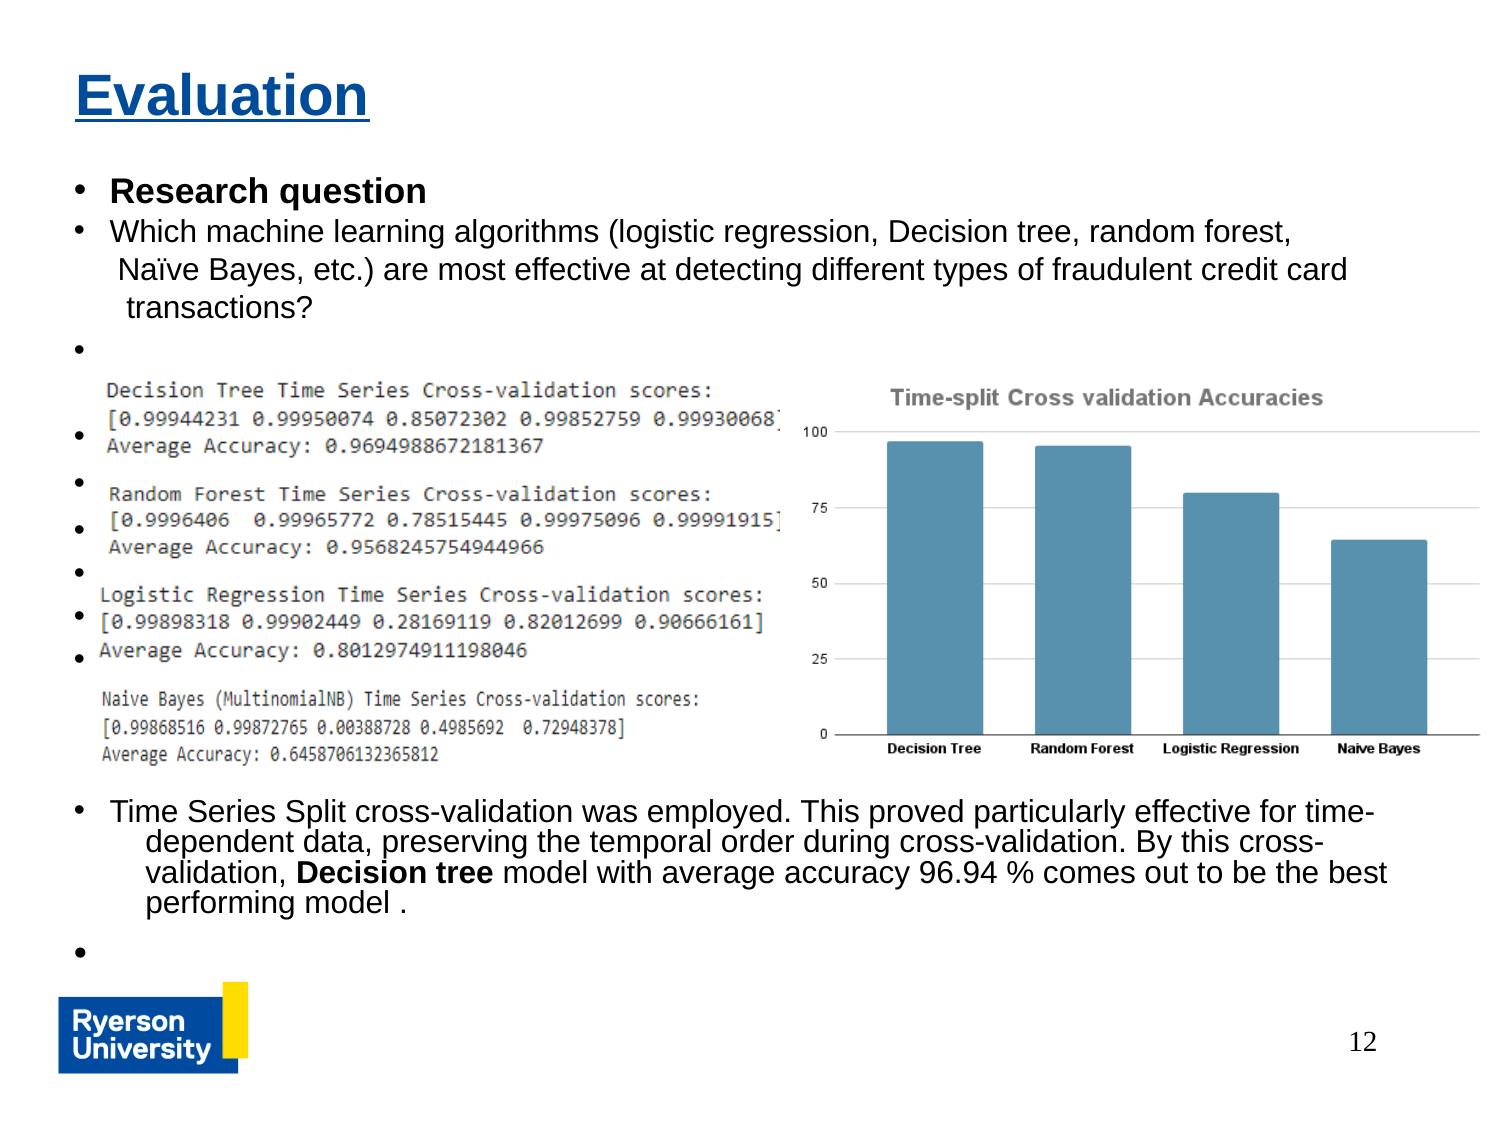

# Evaluation
Research question
Which machine learning algorithms (logistic regression, Decision tree, random forest,
 Naïve Bayes, etc.) are most effective at detecting different types of fraudulent credit card
 transactions?
Time Series Split cross-validation was employed. This proved particularly effective for time-dependent data, preserving the temporal order during cross-validation. By this cross-validation, Decision tree model with average accuracy 96.94 % comes out to be the best performing model .